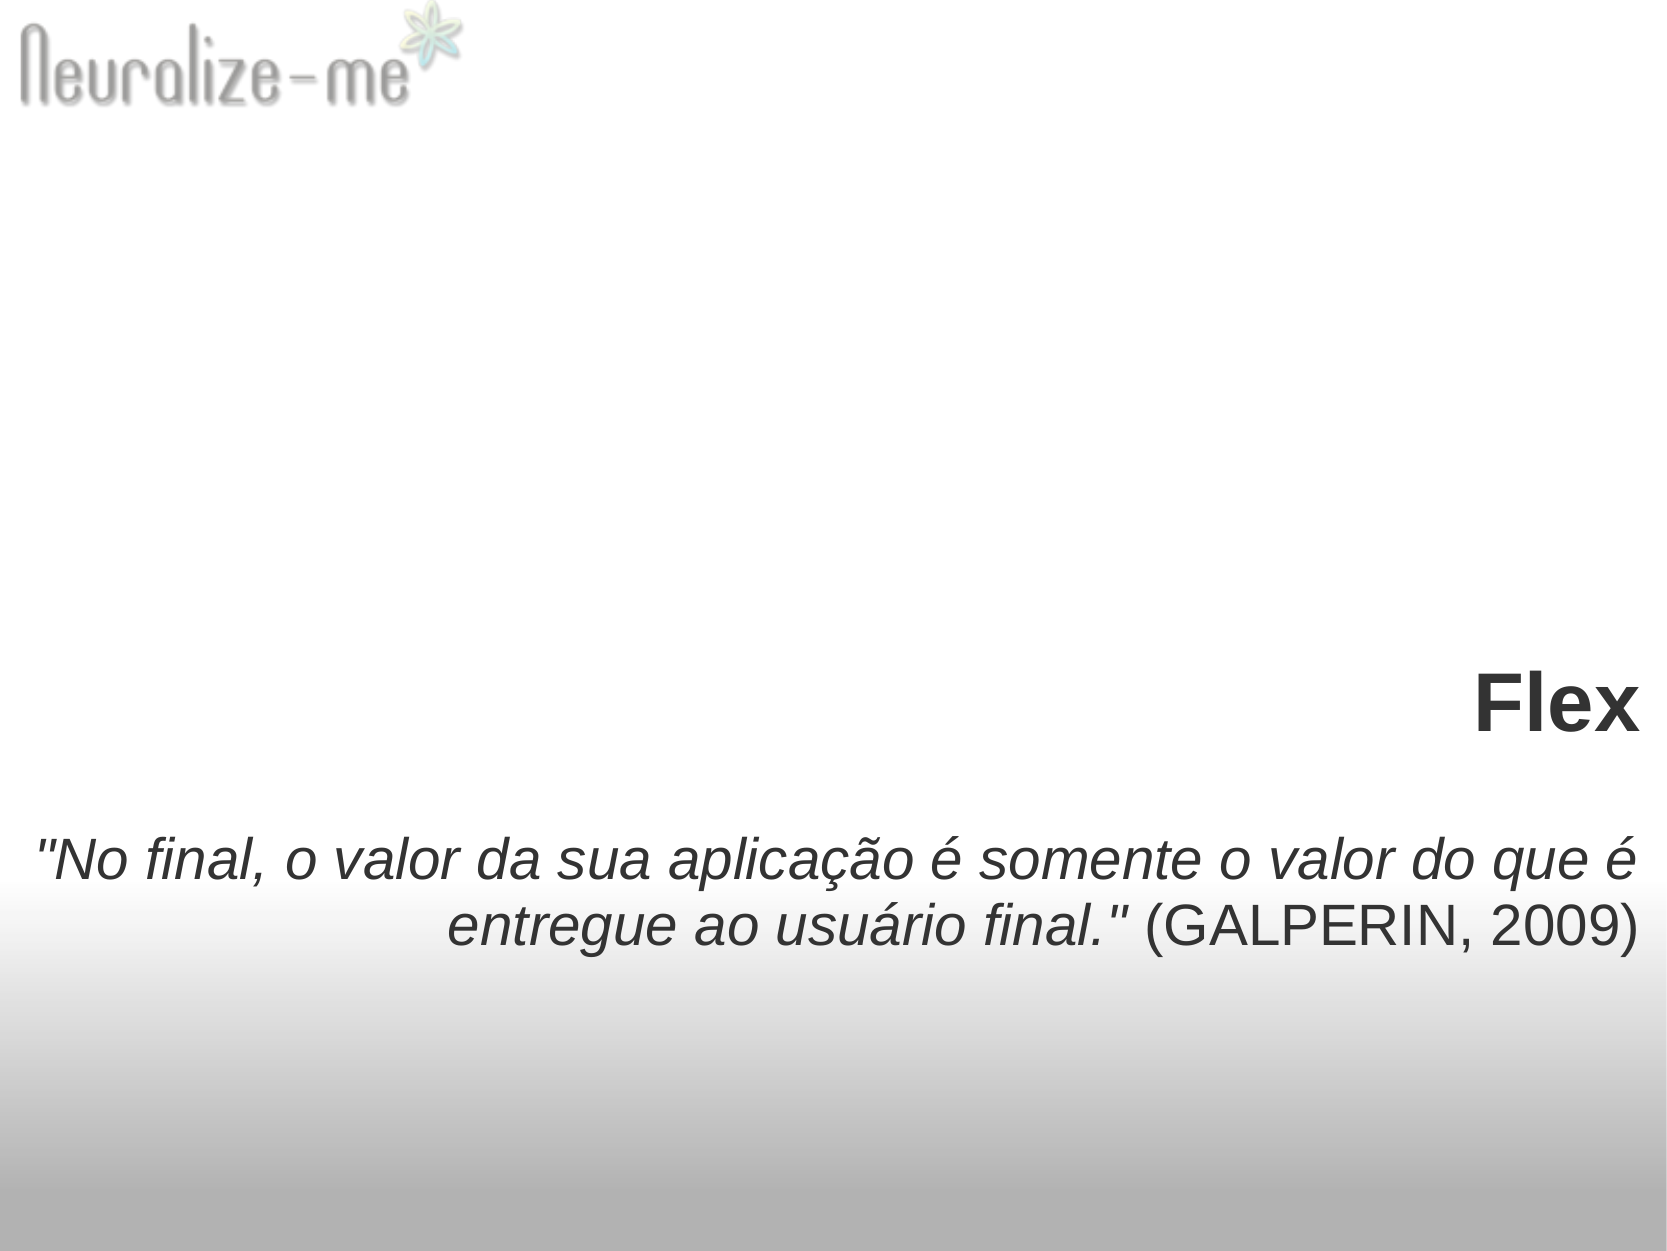

# Flex   "No final, o valor da sua aplicação é somente o valor do que é entregue ao usuário final." (GALPERIN, 2009)